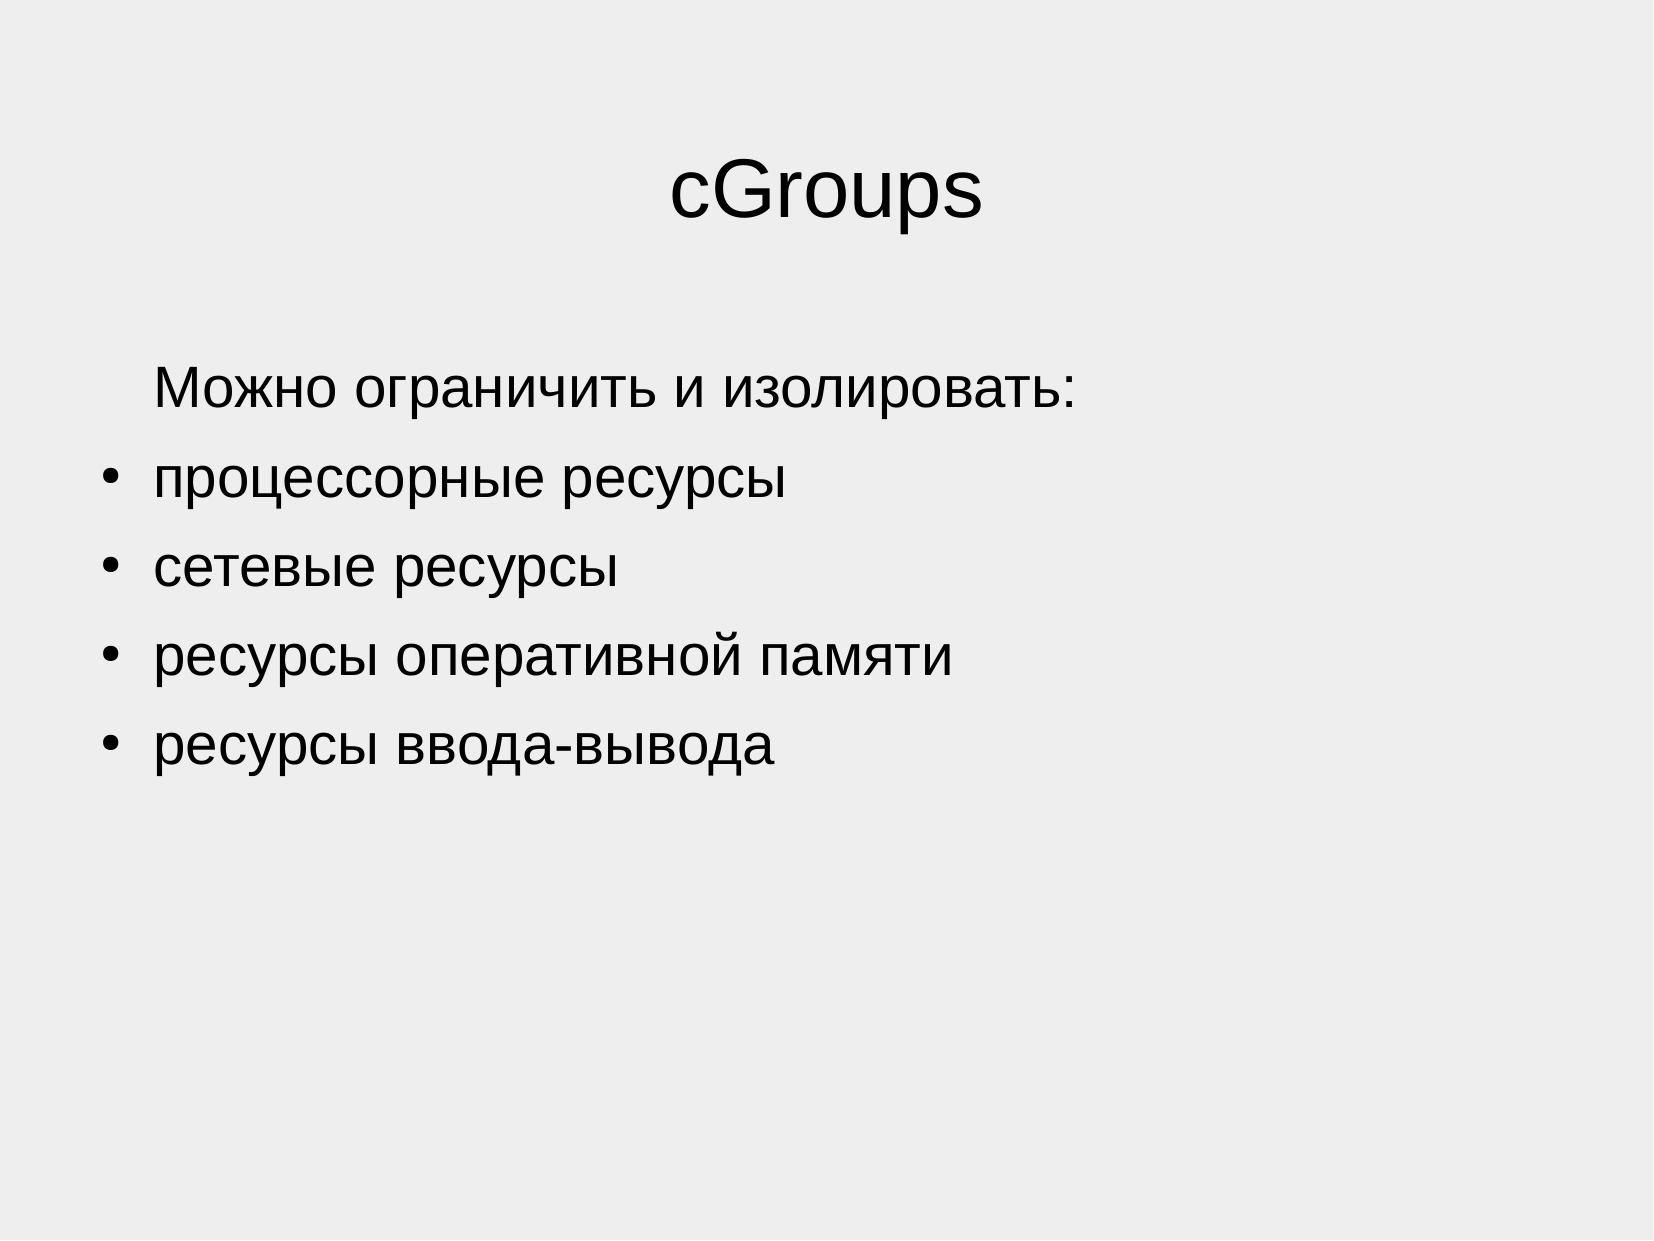

# cGroups
Можно ограничить и изолировать:
процессорные ресурсы
сетевые ресурсы
ресурсы оперативной памяти
ресурсы ввода-вывода